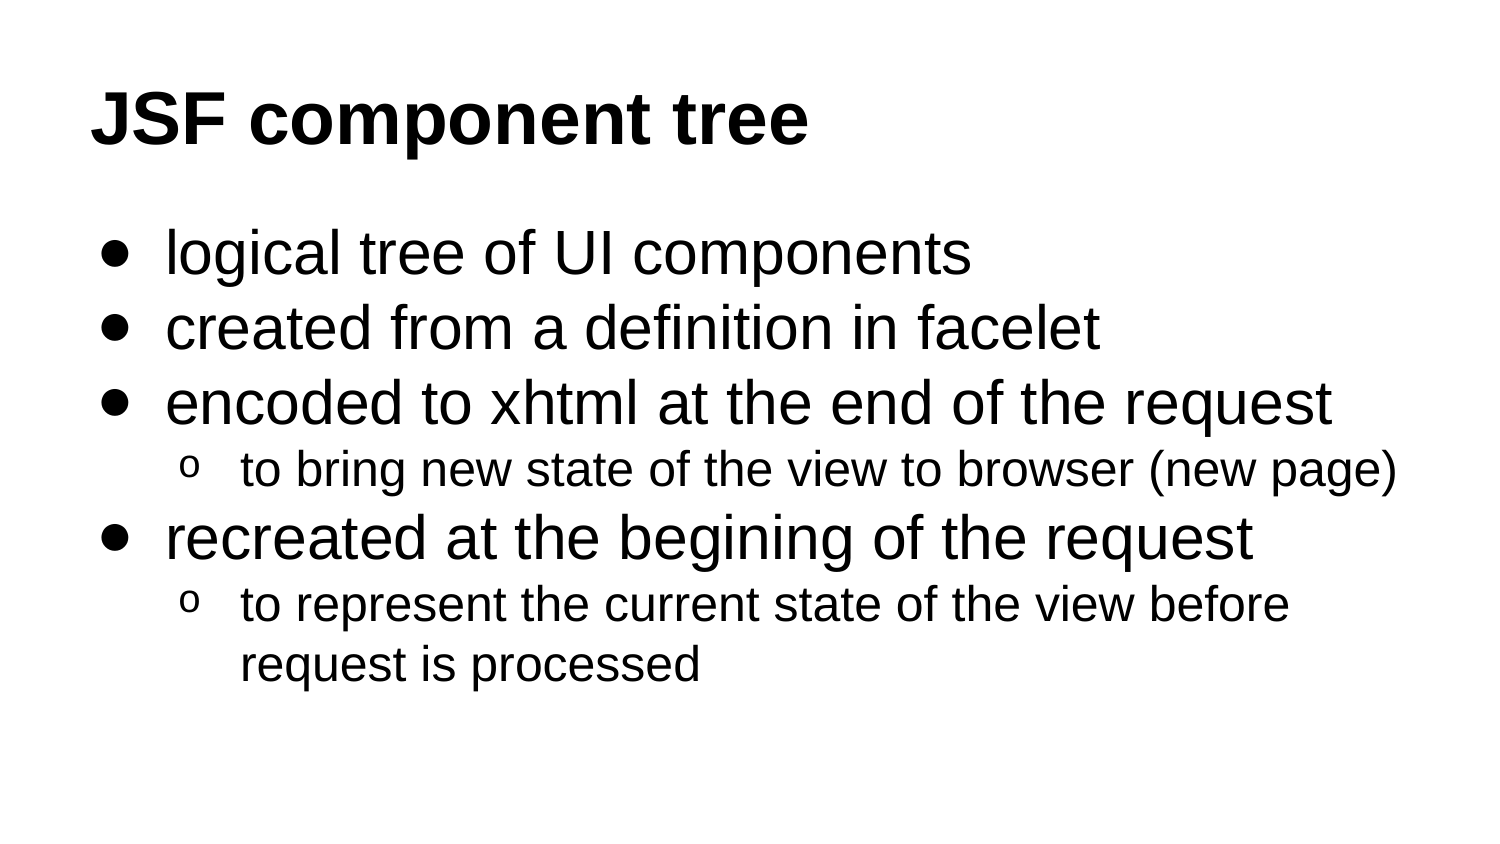

# JSF component tree
logical tree of UI components
created from a definition in facelet
encoded to xhtml at the end of the request
to bring new state of the view to browser (new page)
recreated at the begining of the request
to represent the current state of the view before request is processed